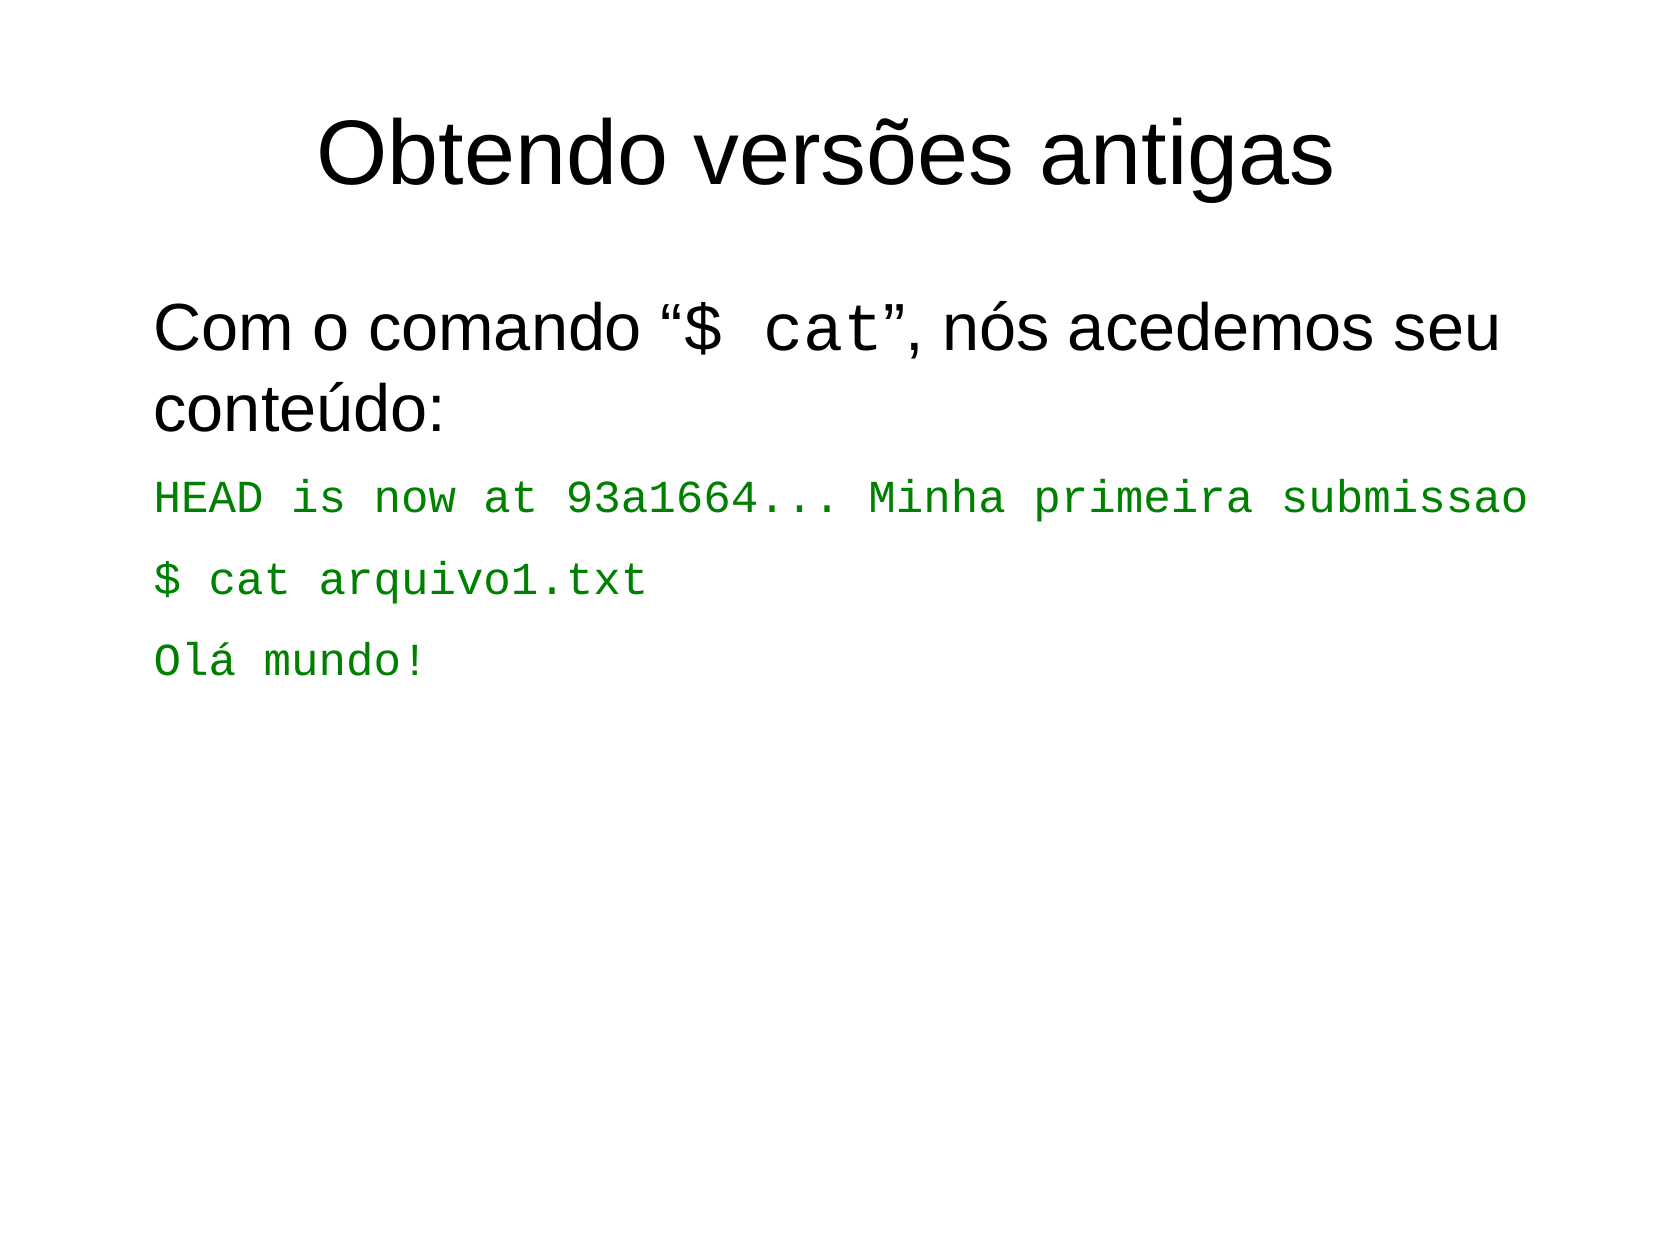

# Obtendo versões antigas
Com o comando “$ cat”, nós acedemos seu conteúdo:
HEAD is now at 93a1664... Minha primeira submissao
$ cat arquivo1.txt
Olá mundo!